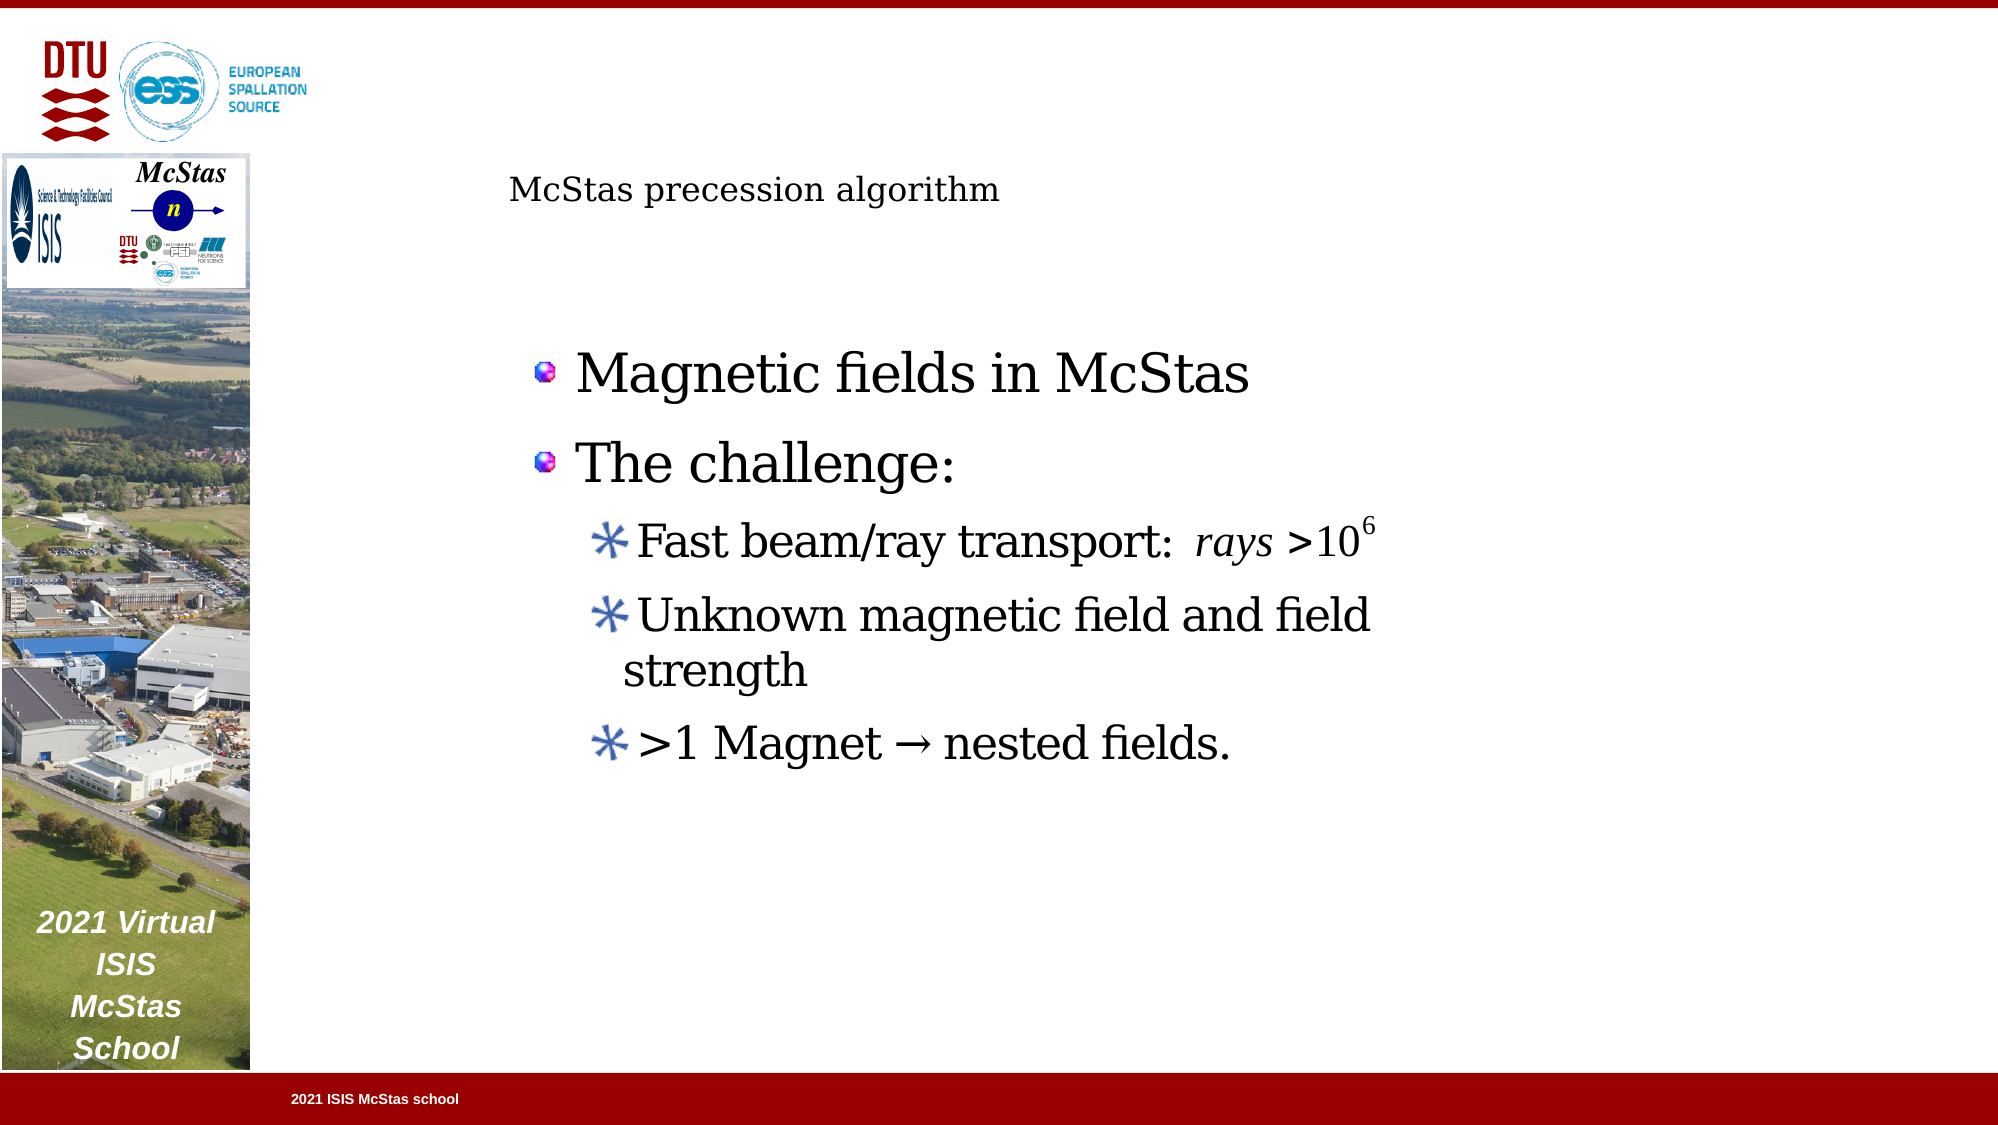

McStas precession algorithm
Magnetic fields in McStas
The challenge:
Fast beam/ray transport:
Unknown magnetic field and field strength
>1 Magnet → nested fields.